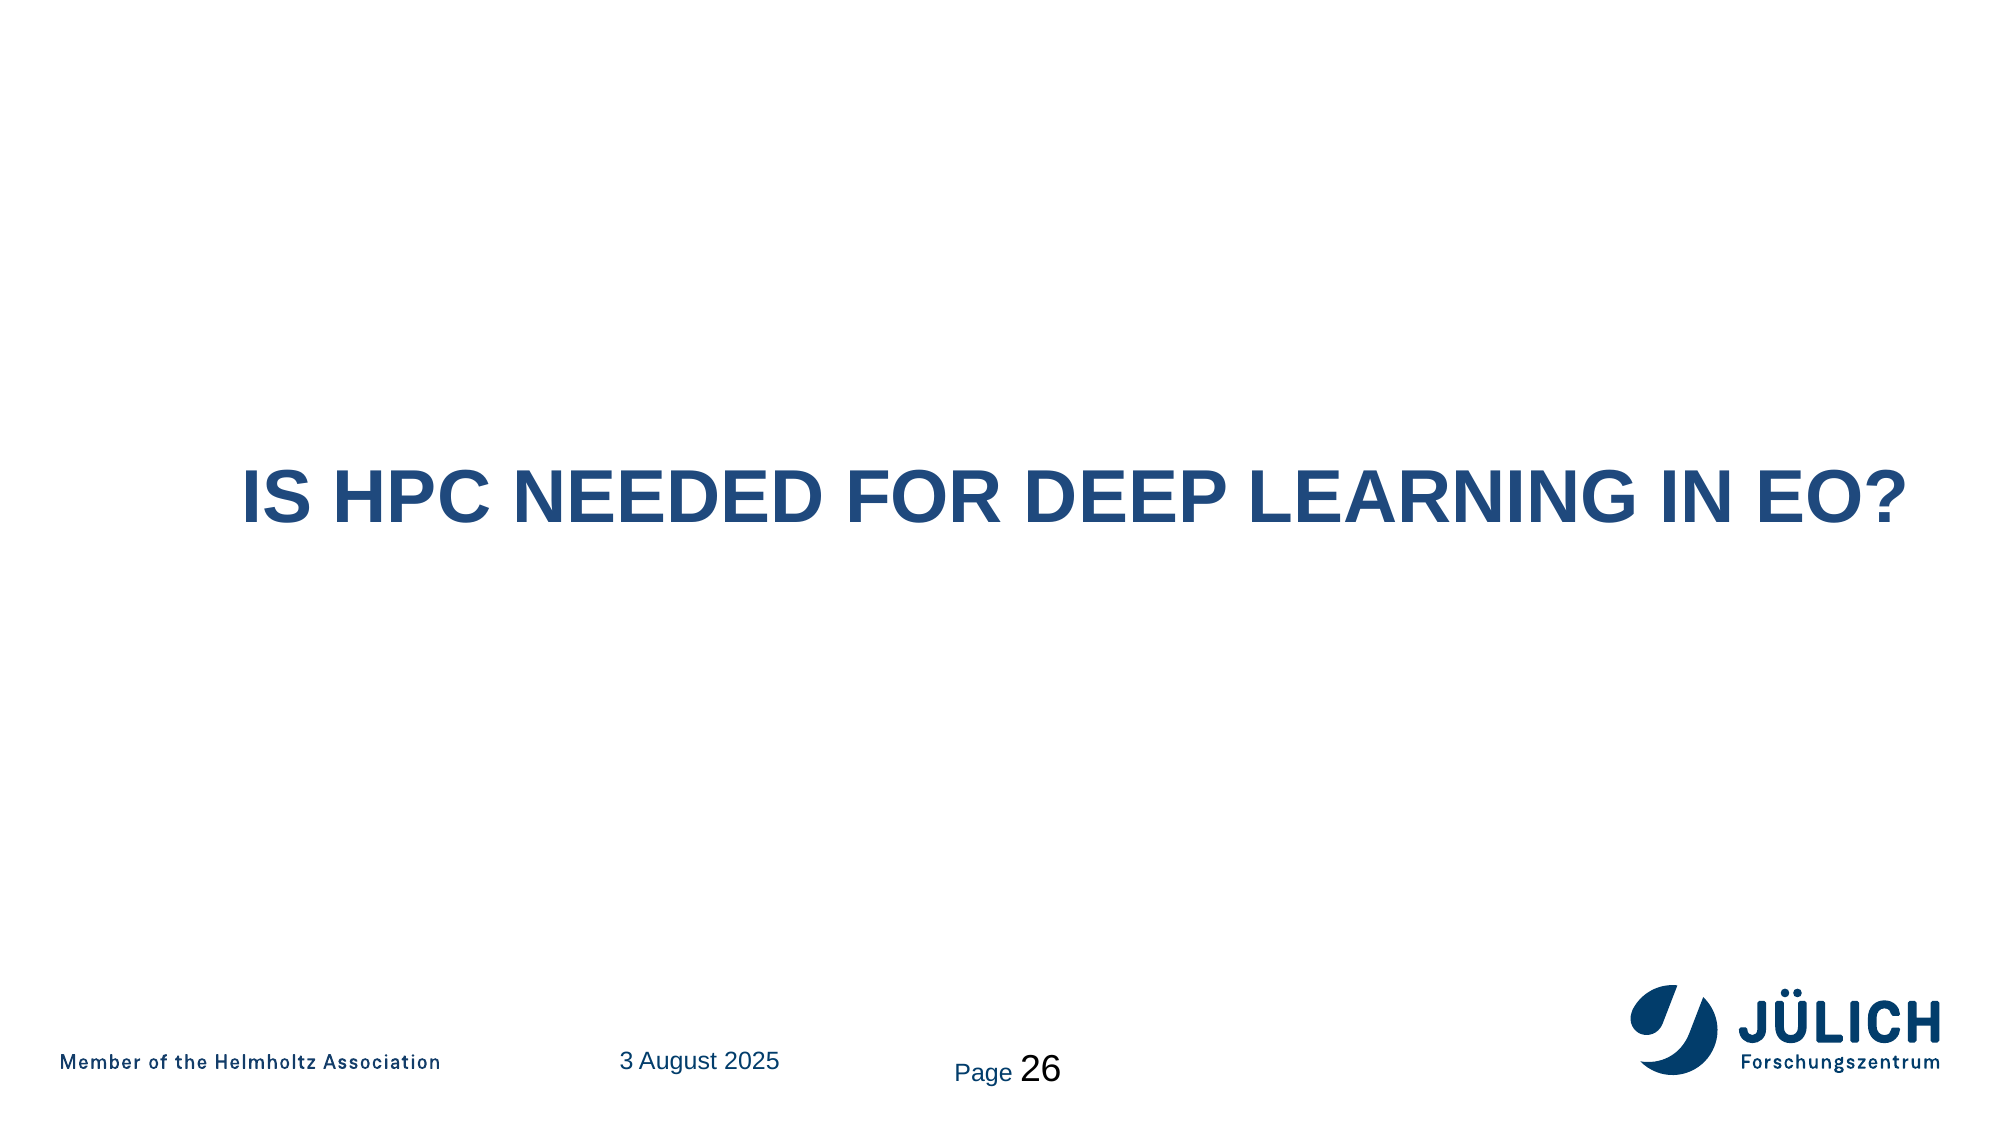

# Is HPC needed for deep learning in EO?
3 August 2025
Page